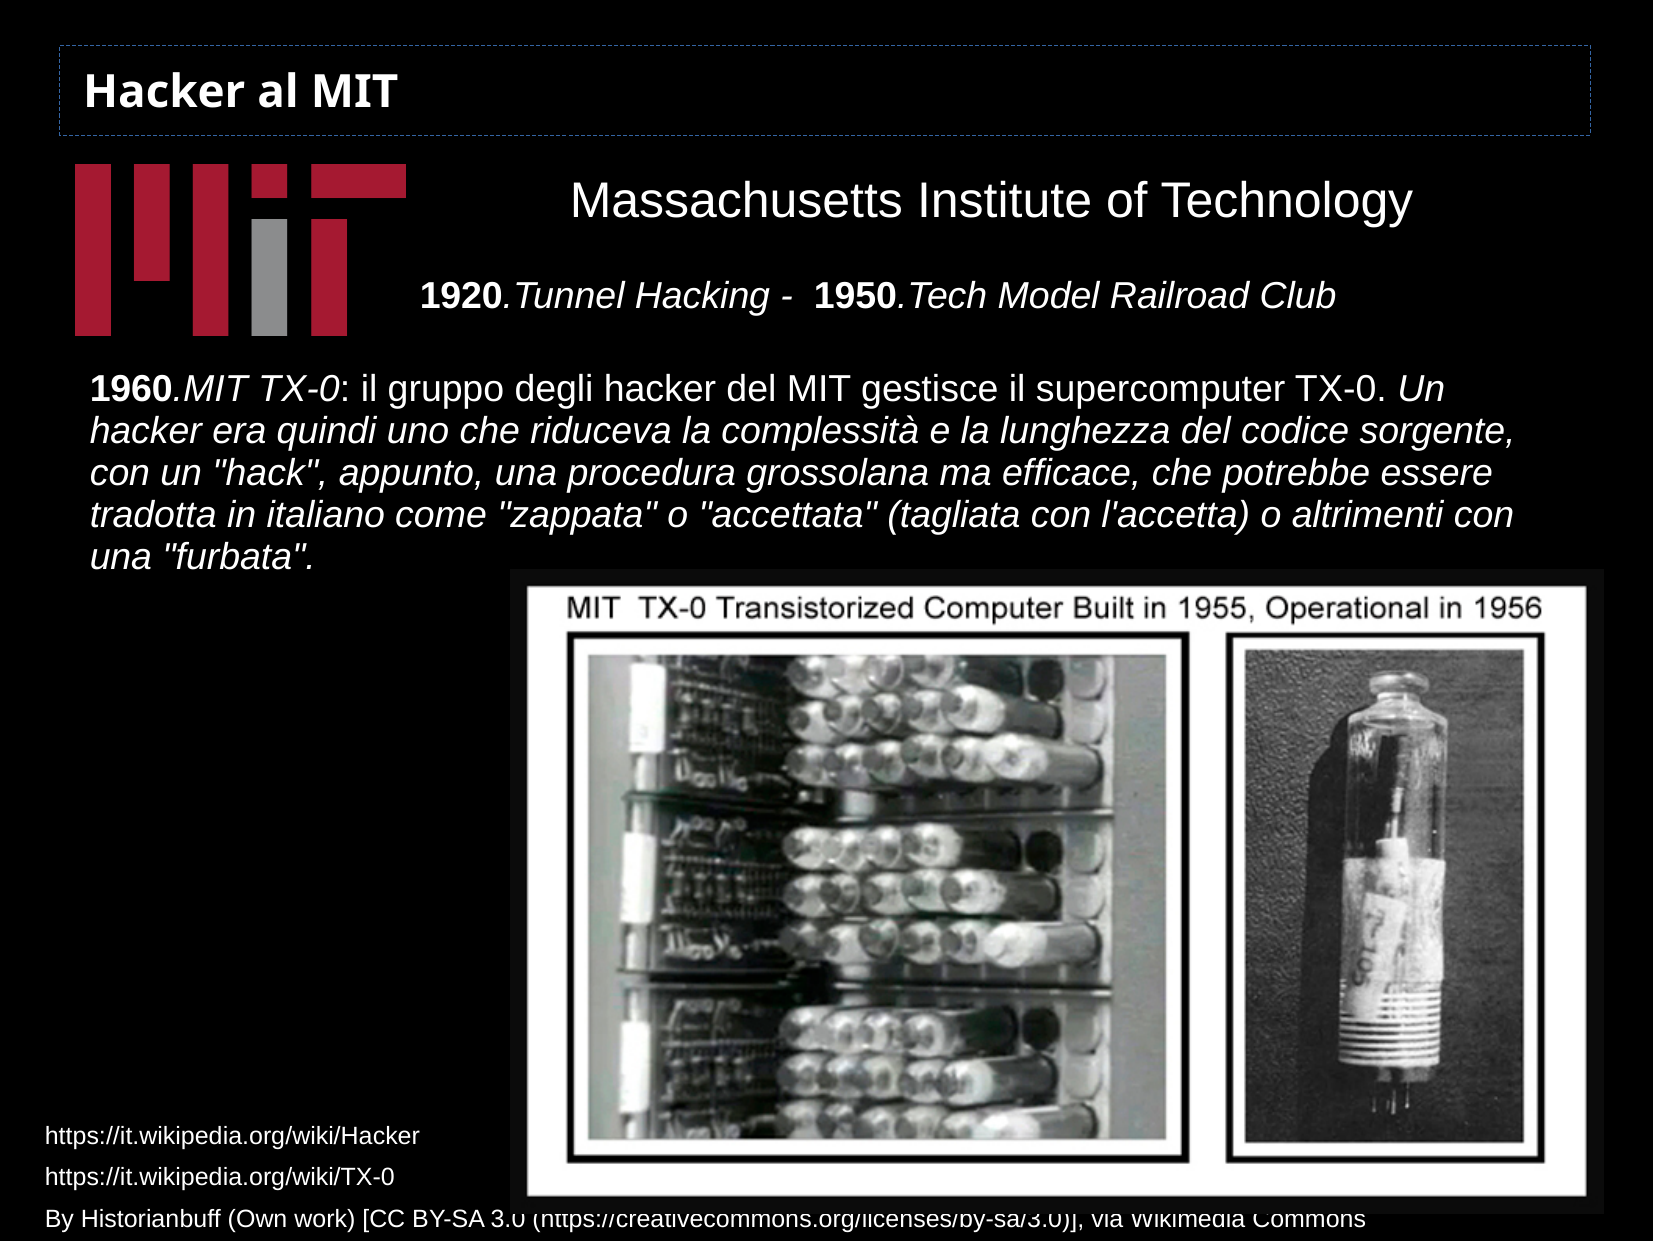

# Hacker al MIT
Massachusetts Institute of Technology
1920.Tunnel Hacking - 1950.Tech Model Railroad Club
1960.MIT TX-0: il gruppo degli hacker del MIT gestisce il supercomputer TX-0. Un hacker era quindi uno che riduceva la complessità e la lunghezza del codice sorgente, con un "hack", appunto, una procedura grossolana ma efficace, che potrebbe essere tradotta in italiano come "zappata" o "accettata" (tagliata con l'accetta) o altrimenti con una "furbata".
https://it.wikipedia.org/wiki/Hacker
https://it.wikipedia.org/wiki/TX-0
By Historianbuff (Own work) [CC BY-SA 3.0 (https://creativecommons.org/licenses/by-sa/3.0)], via Wikimedia Commons